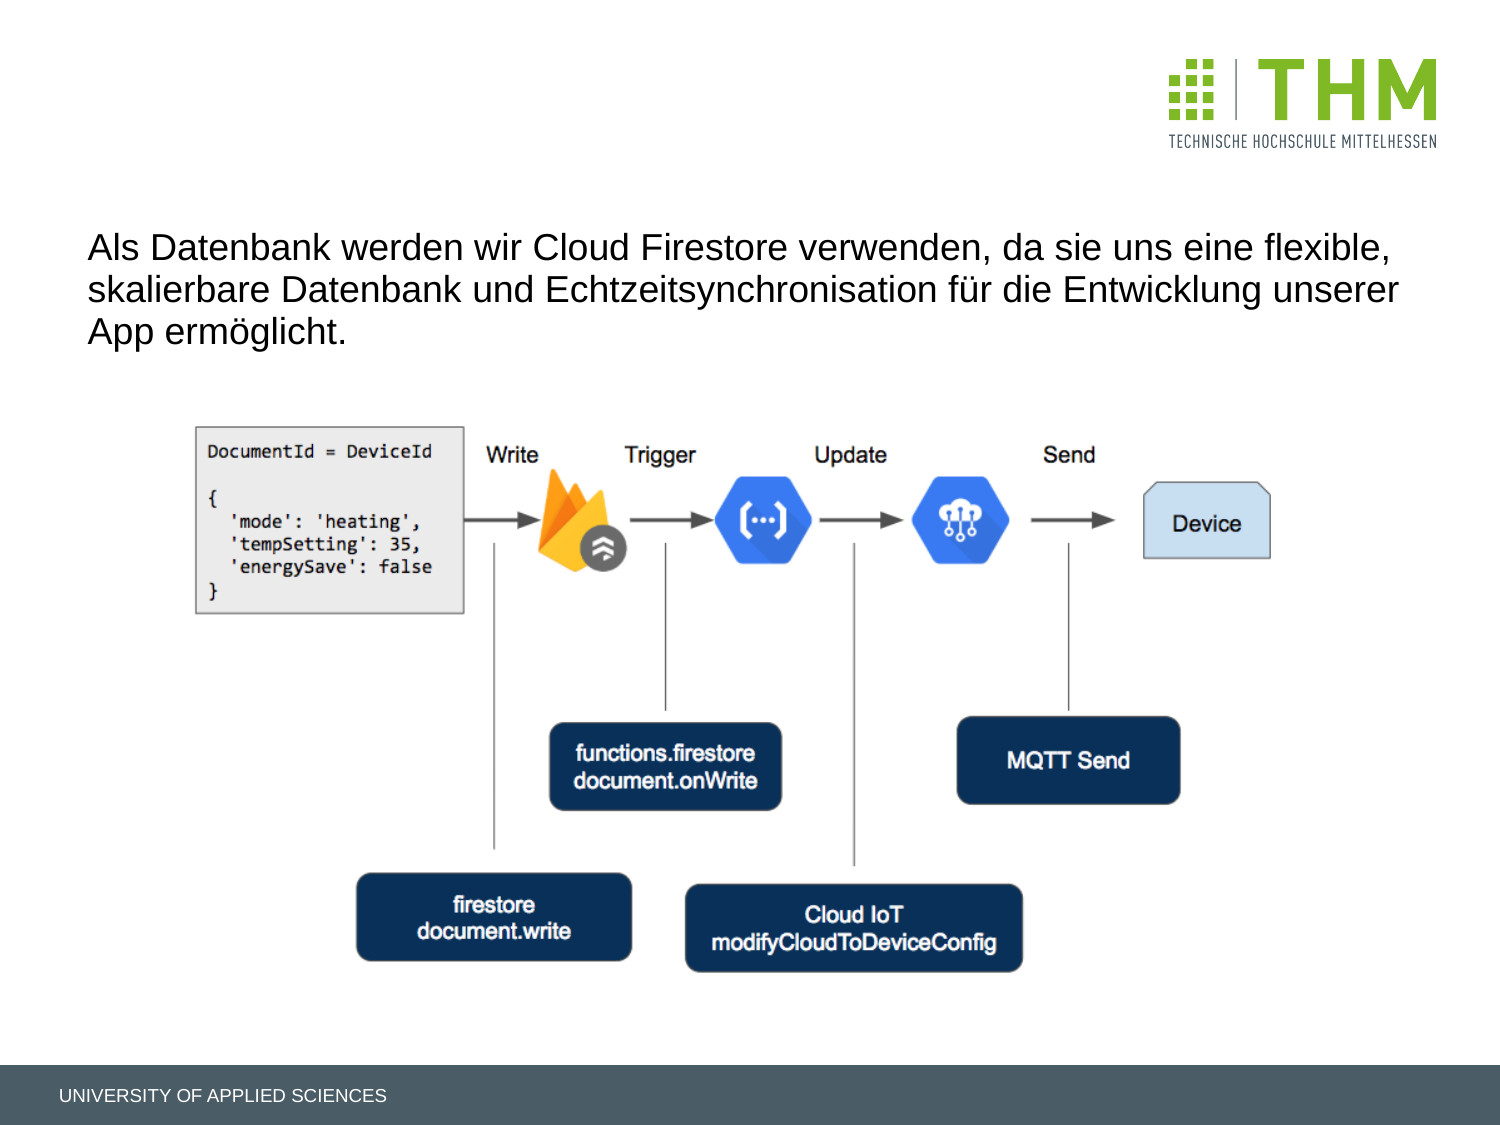

Als Datenbank werden wir Cloud Firestore verwenden, da sie uns eine flexible,
skalierbare Datenbank und Echtzeitsynchronisation für die Entwicklung unserer
App ermöglicht.